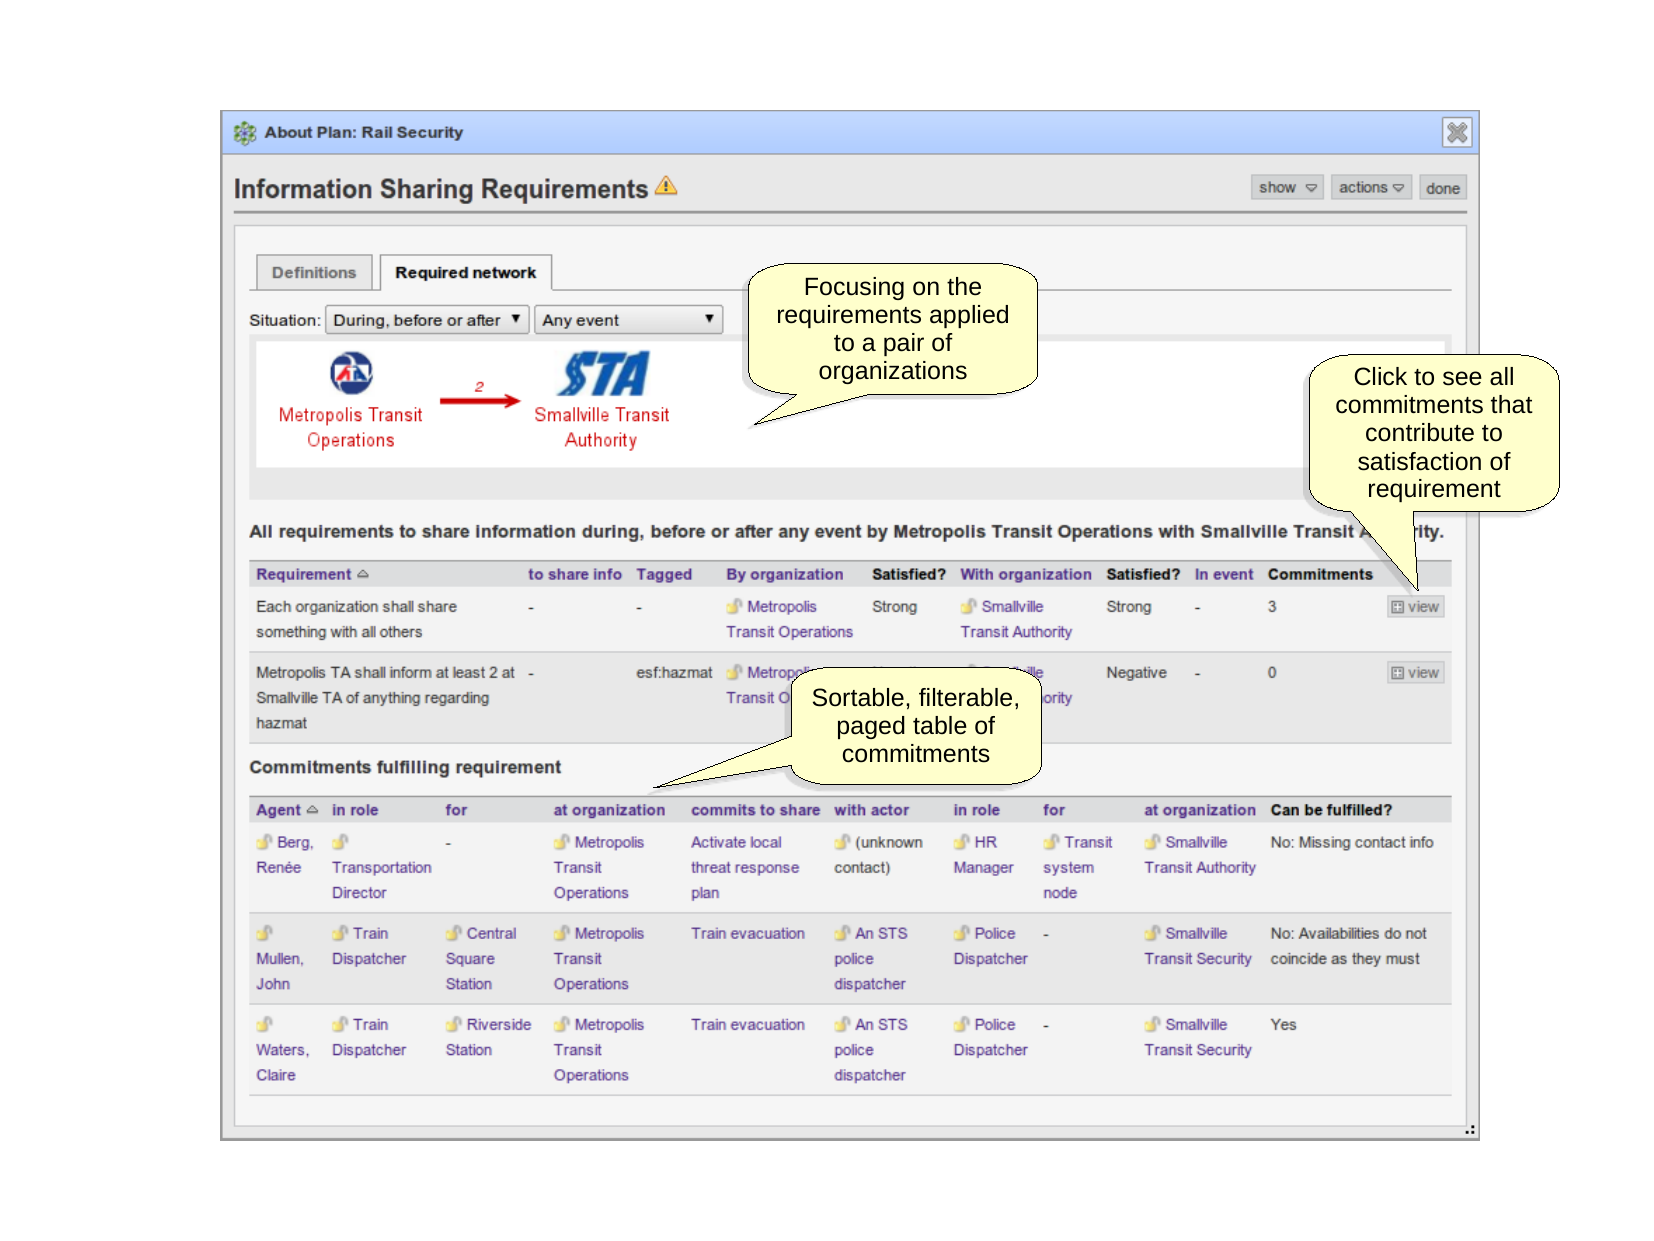

Focusing on the requirements applied to a pair of organizations
Click to see all commitments that contribute to satisfaction of requirement
Sortable, filterable, paged table of commitments